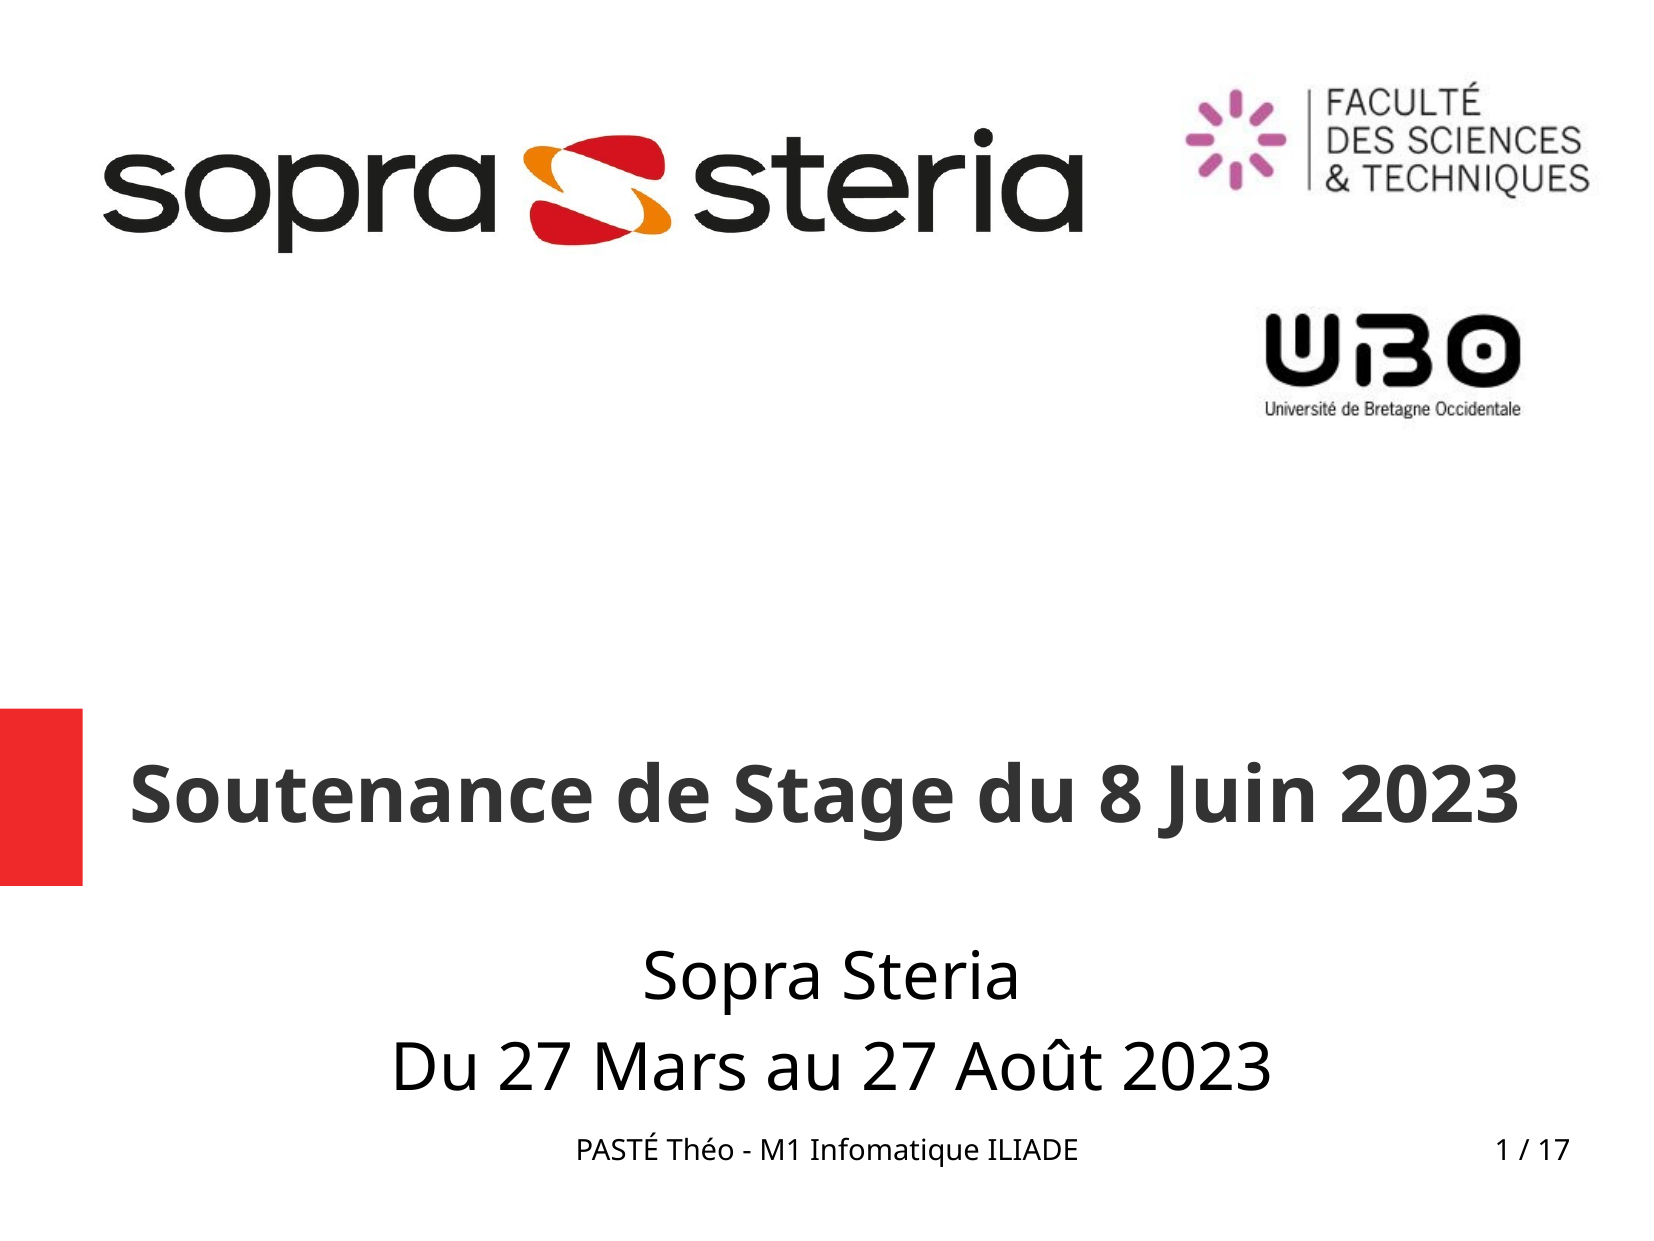

# Soutenance de Stage du 8 Juin 2023
Sopra Steria
Du 27 Mars au 27 Août 2023
PASTÉ Théo - M1 Infomatique ILIADE
1